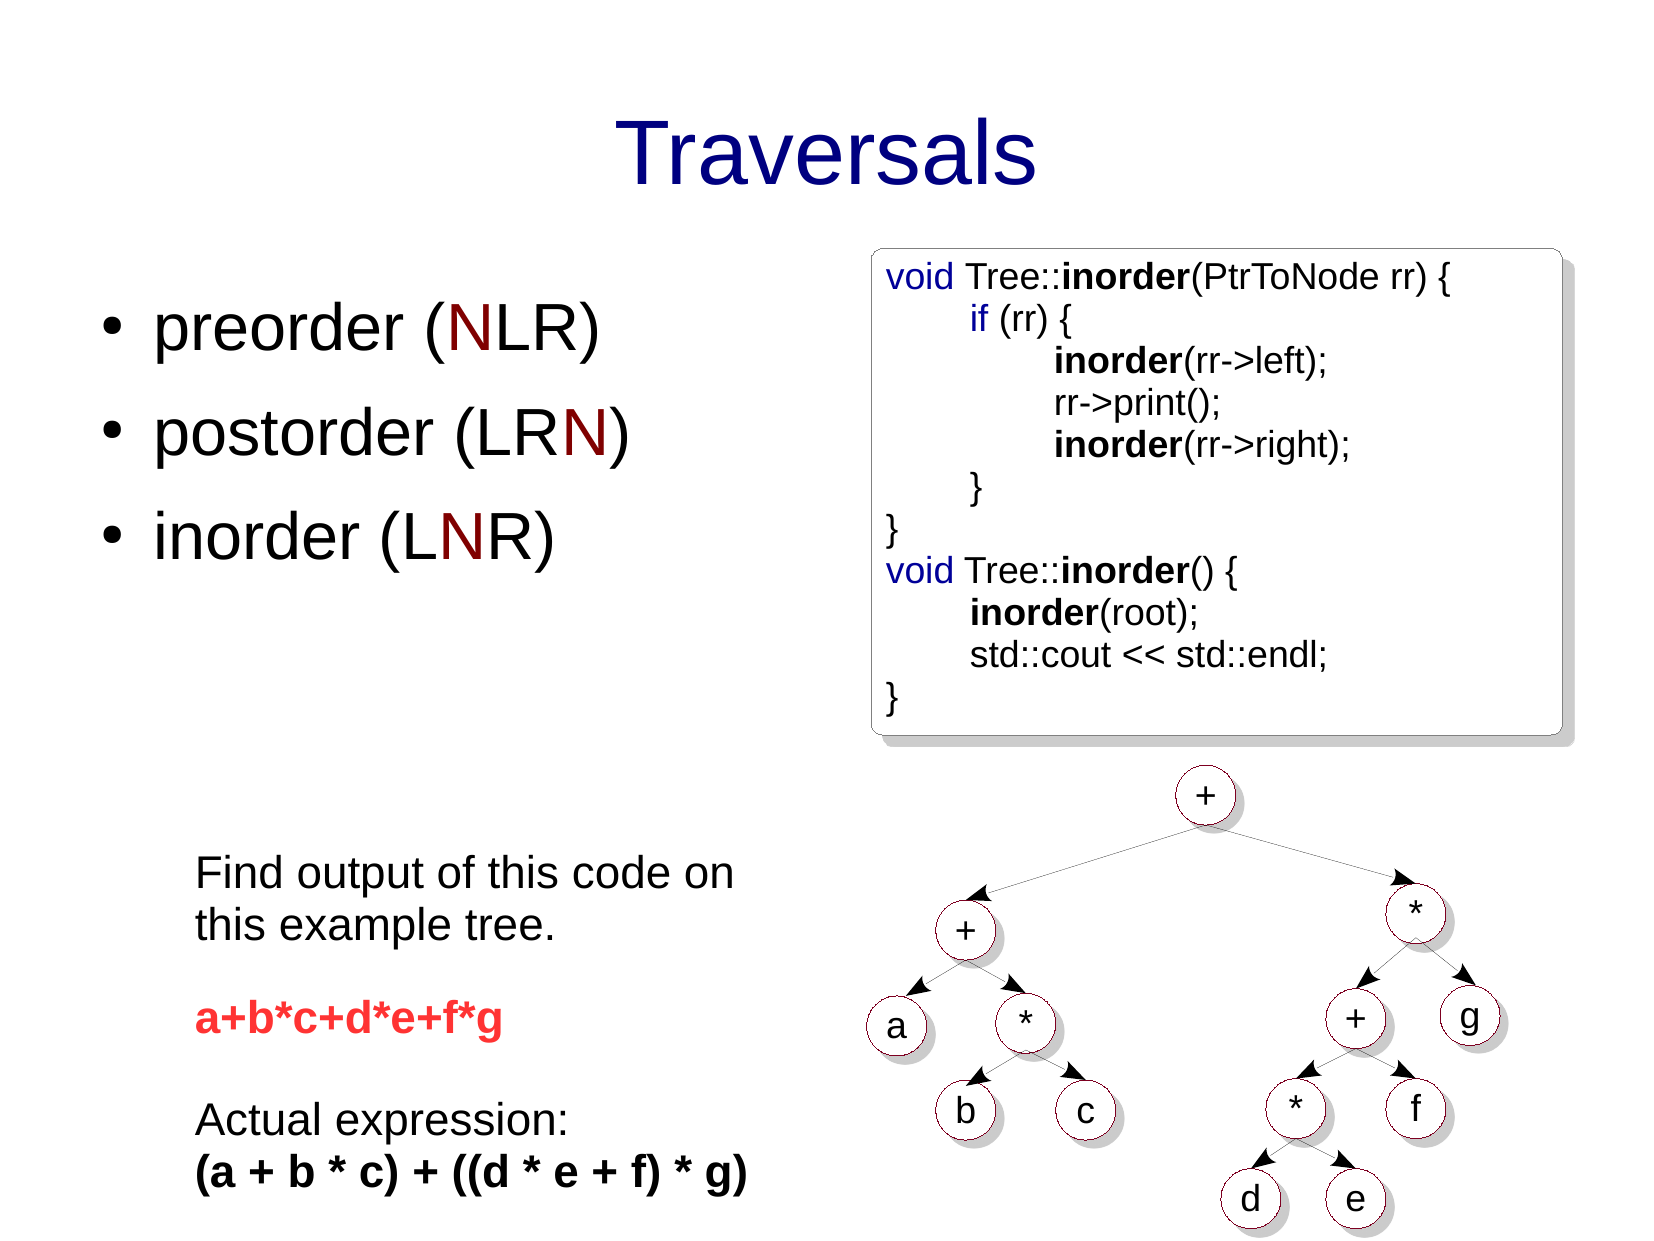

# Traversals
void Tree::inorder(PtrToNode rr) {
 if (rr) {
 inorder(rr->left);
 rr->print();
 inorder(rr->right);
 }
}
void Tree::inorder() {
 inorder(root);
 std::cout << std::endl;
}
preorder (NLR)
postorder (LRN)
inorder (LNR)
+
Find output of this code on this example tree.
a+b*c+d*e+f*g
Actual expression:
(a + b * c) + ((d * e + f) * g)
*
+
g
+
*
a
*
f
b
c
d
e